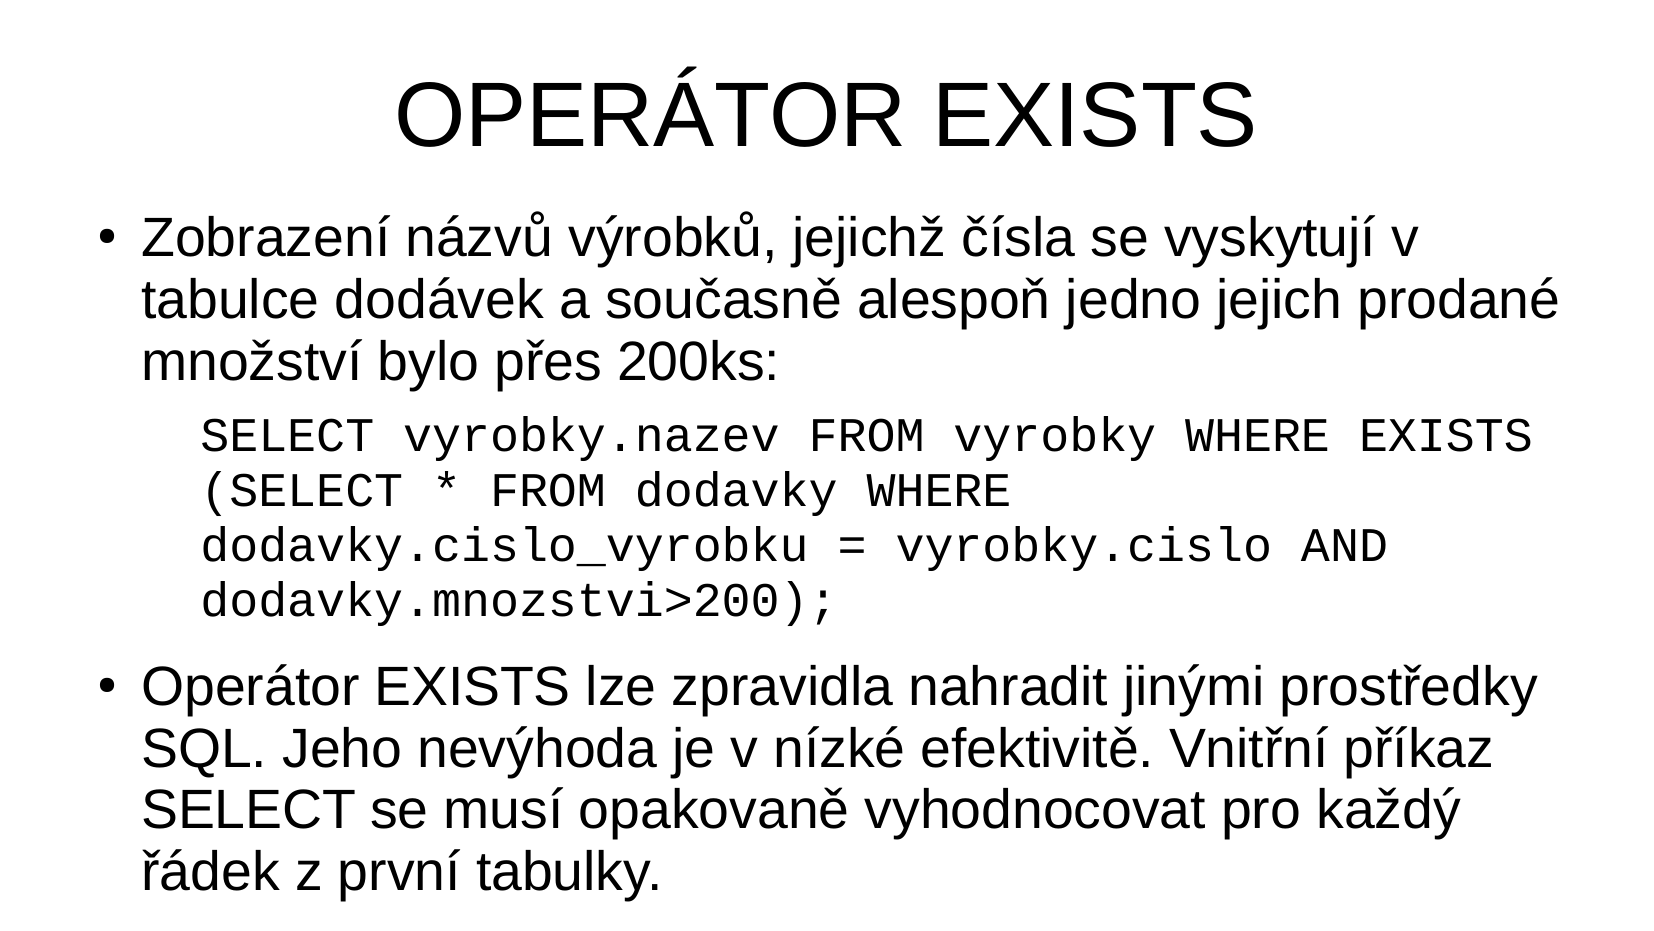

# OPERÁTOR EXISTS
Zobrazení názvů výrobků, jejichž čísla se vyskytují v tabulce dodávek a současně alespoň jedno jejich prodané množství bylo přes 200ks:
SELECT vyrobky.nazev FROM vyrobky WHERE EXISTS (SELECT * FROM dodavky WHERE dodavky.cislo_vyrobku = vyrobky.cislo AND dodavky.mnozstvi>200);
Operátor EXISTS lze zpravidla nahradit jinými prostředky SQL. Jeho nevýhoda je v nízké efektivitě. Vnitřní příkaz SELECT se musí opakovaně vyhodnocovat pro každý řádek z první tabulky.